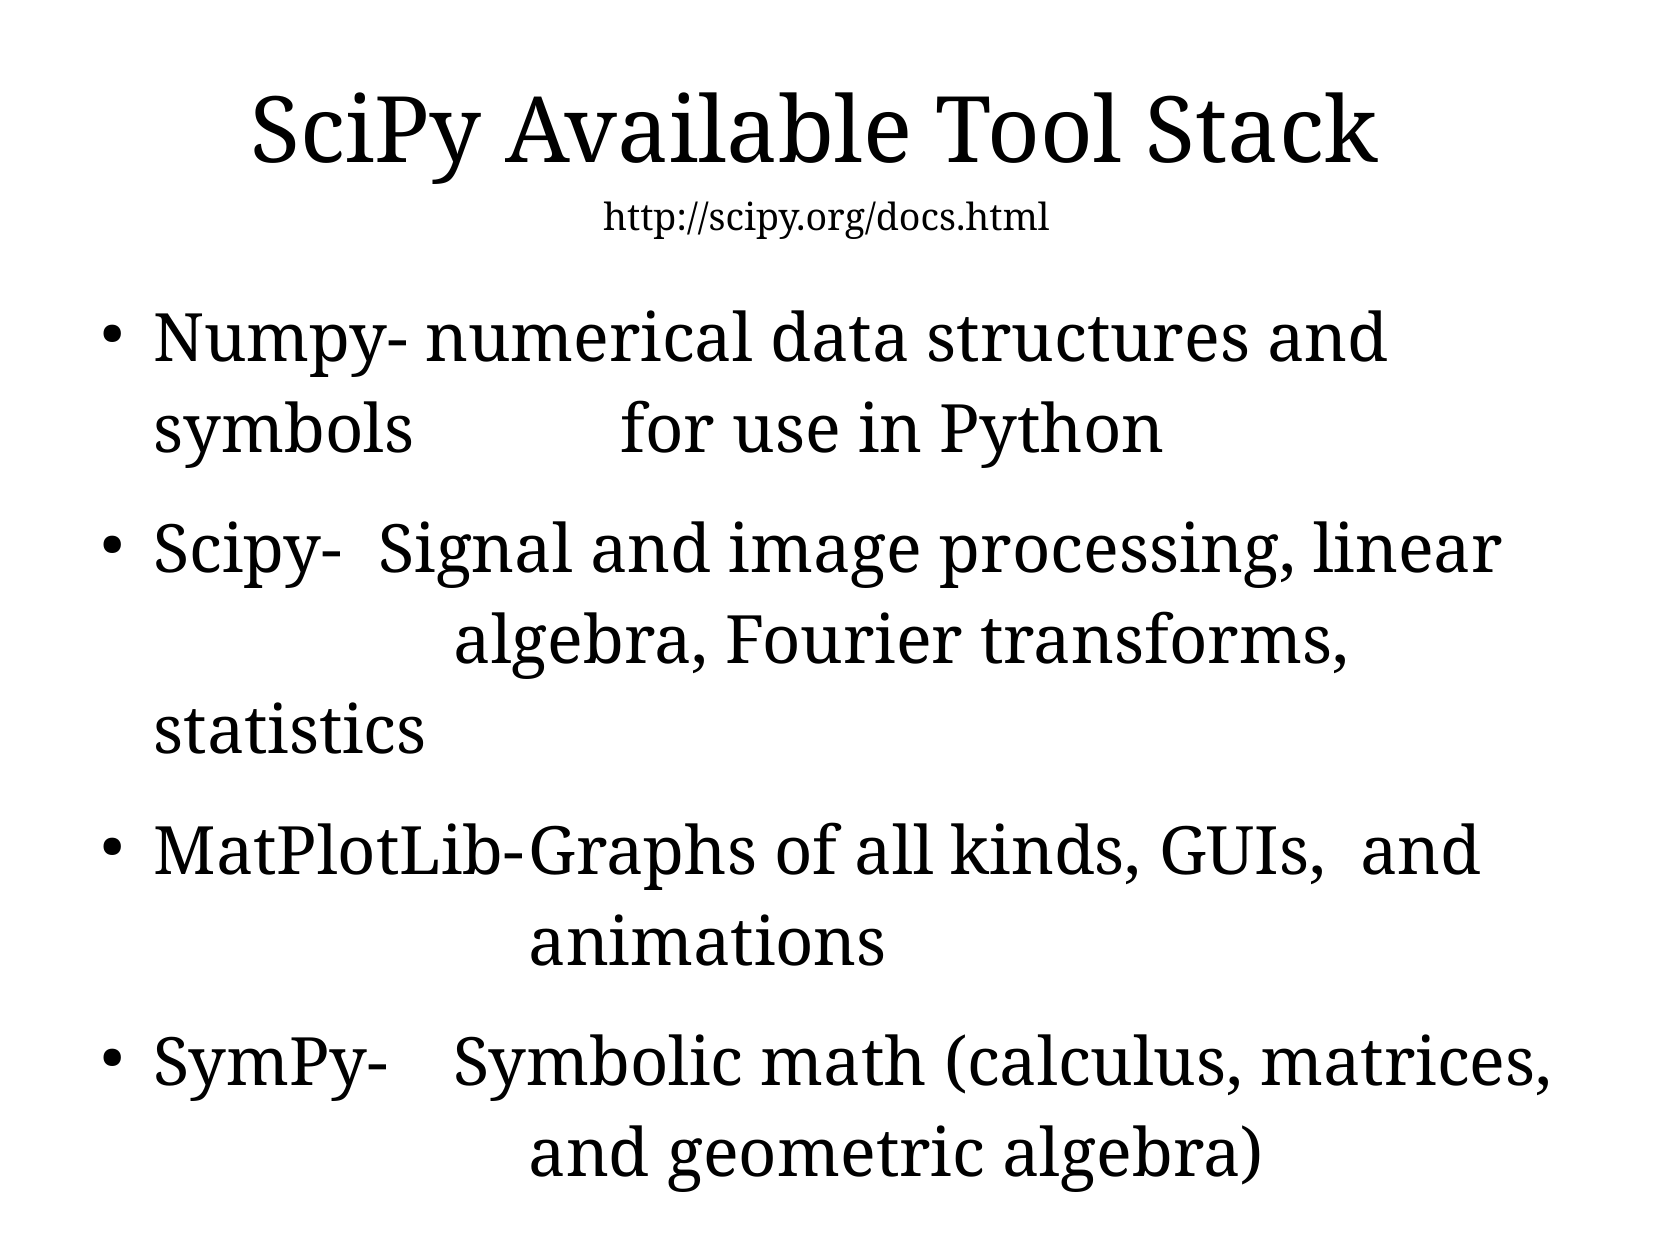

# SciPy Available Tool Stack http://scipy.org/docs.html
Numpy- numerical data structures and symbols 			 for use in Python
Scipy- 	Signal and image processing, linear 				algebra, Fourier transforms, statistics
MatPlotLib-	Graphs of all kinds, GUIs, and 						animations
SymPy-	Symbolic math (calculus, matrices, 					and geometric algebra)
Pandas-	Easy data file processing from many 				filetypes